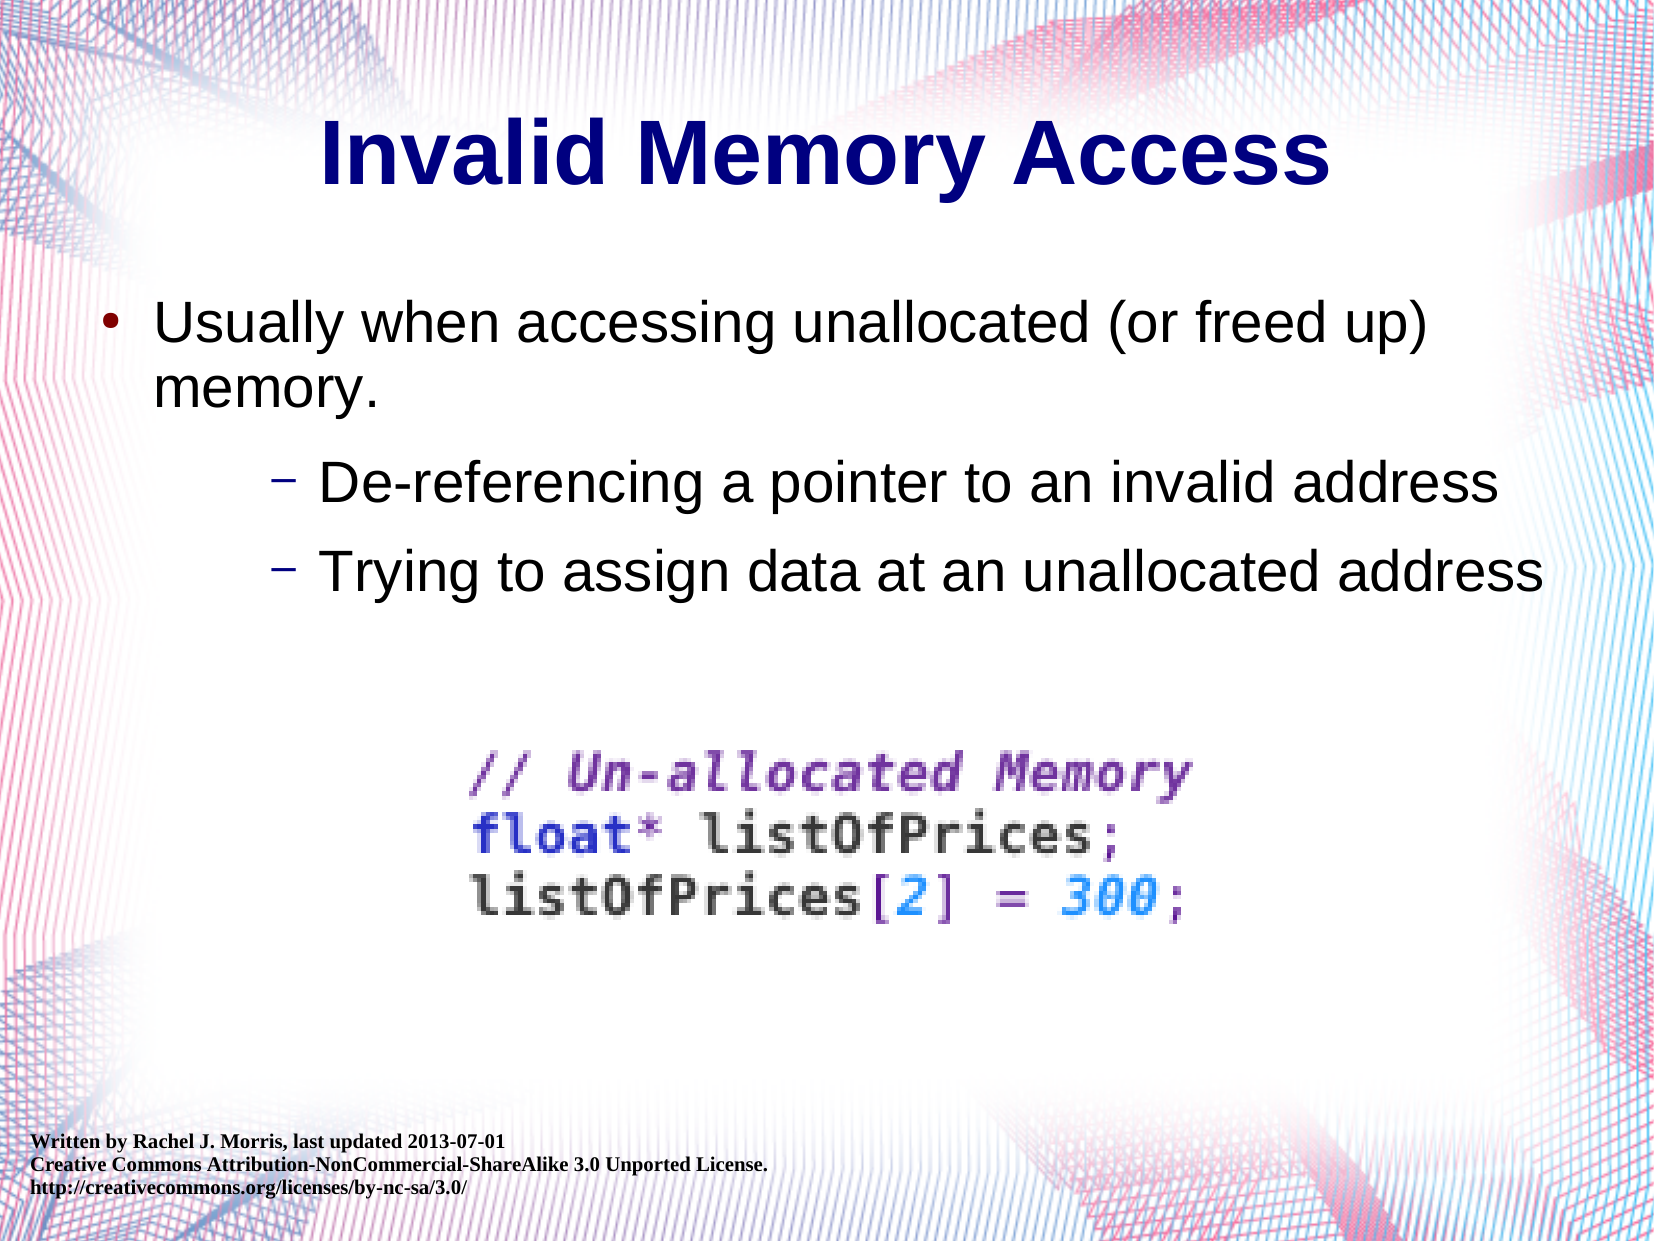

# Invalid Memory Access
Usually when accessing unallocated (or freed up) memory.
De-referencing a pointer to an invalid address
Trying to assign data at an unallocated address